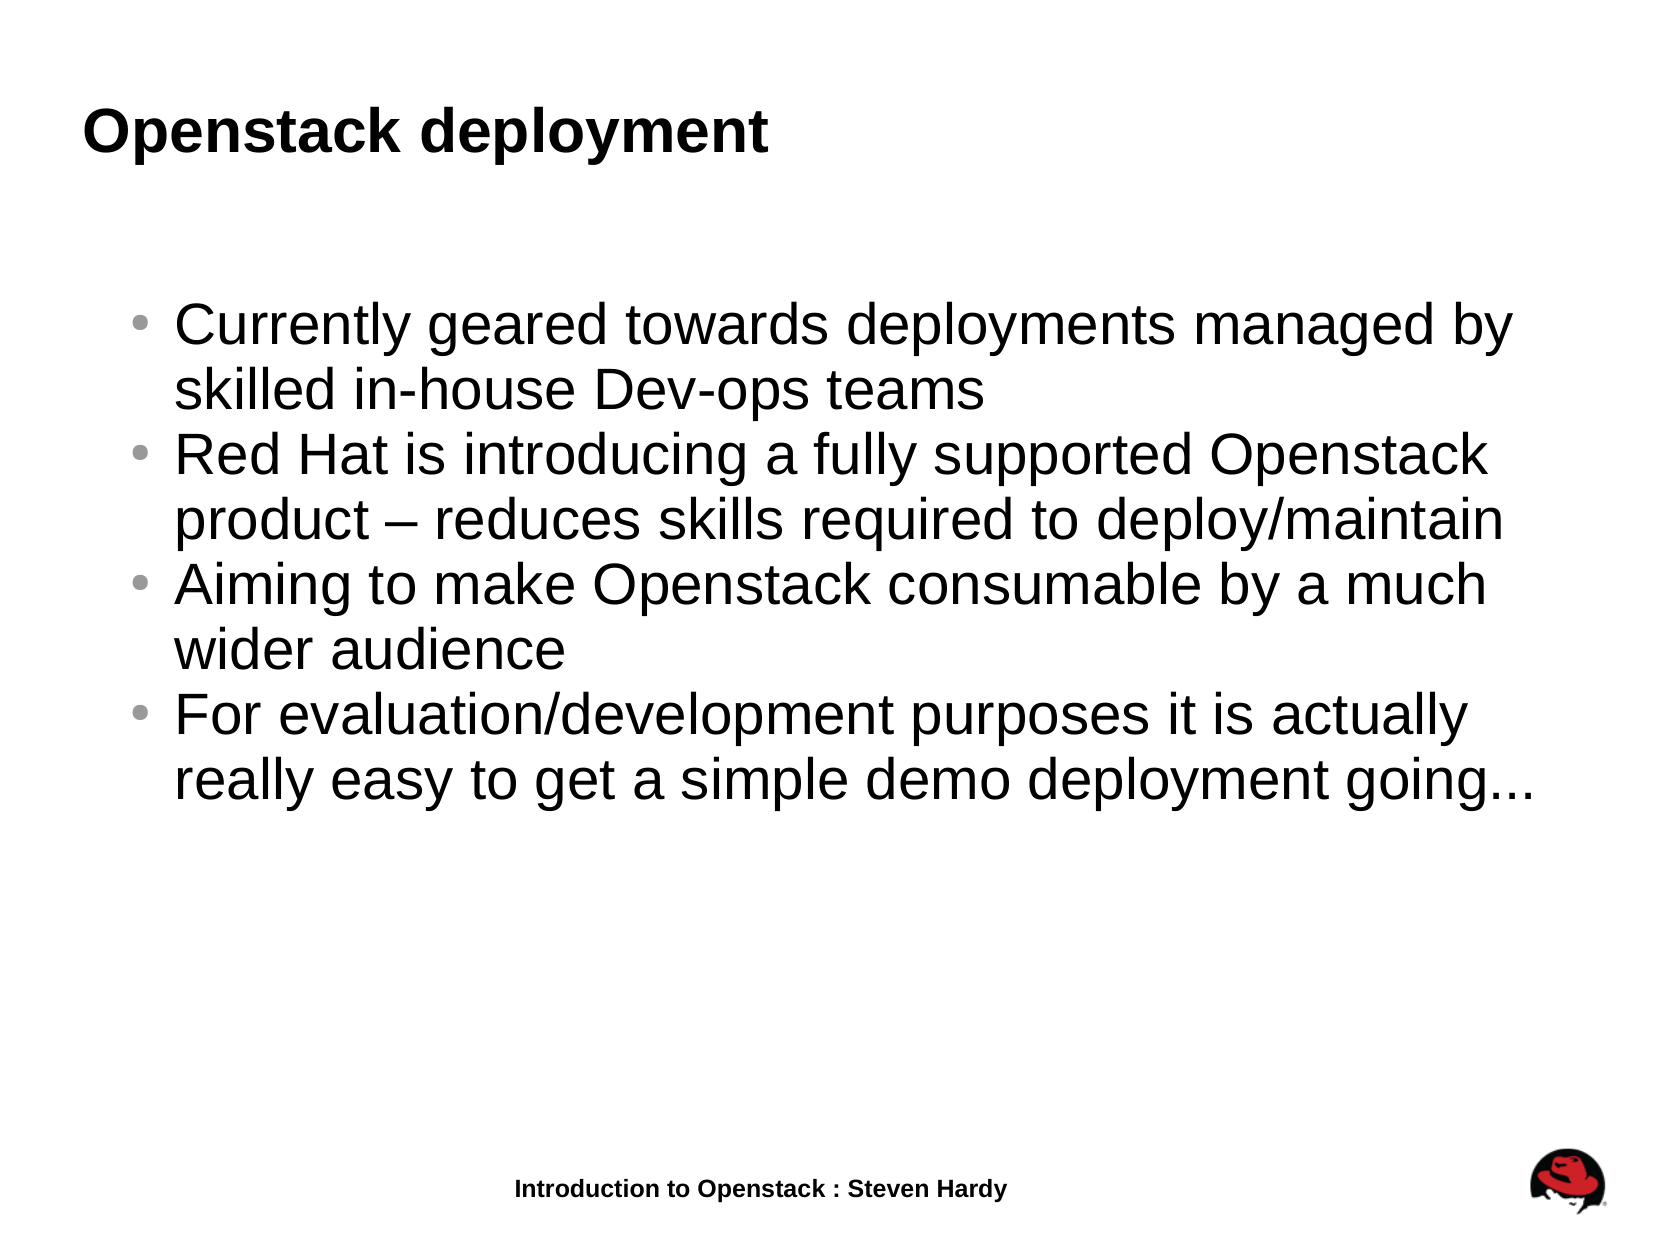

# Openstack deployment
Currently geared towards deployments managed by skilled in-house Dev-ops teams
Red Hat is introducing a fully supported Openstack product – reduces skills required to deploy/maintain
Aiming to make Openstack consumable by a much wider audience
For evaluation/development purposes it is actually really easy to get a simple demo deployment going...